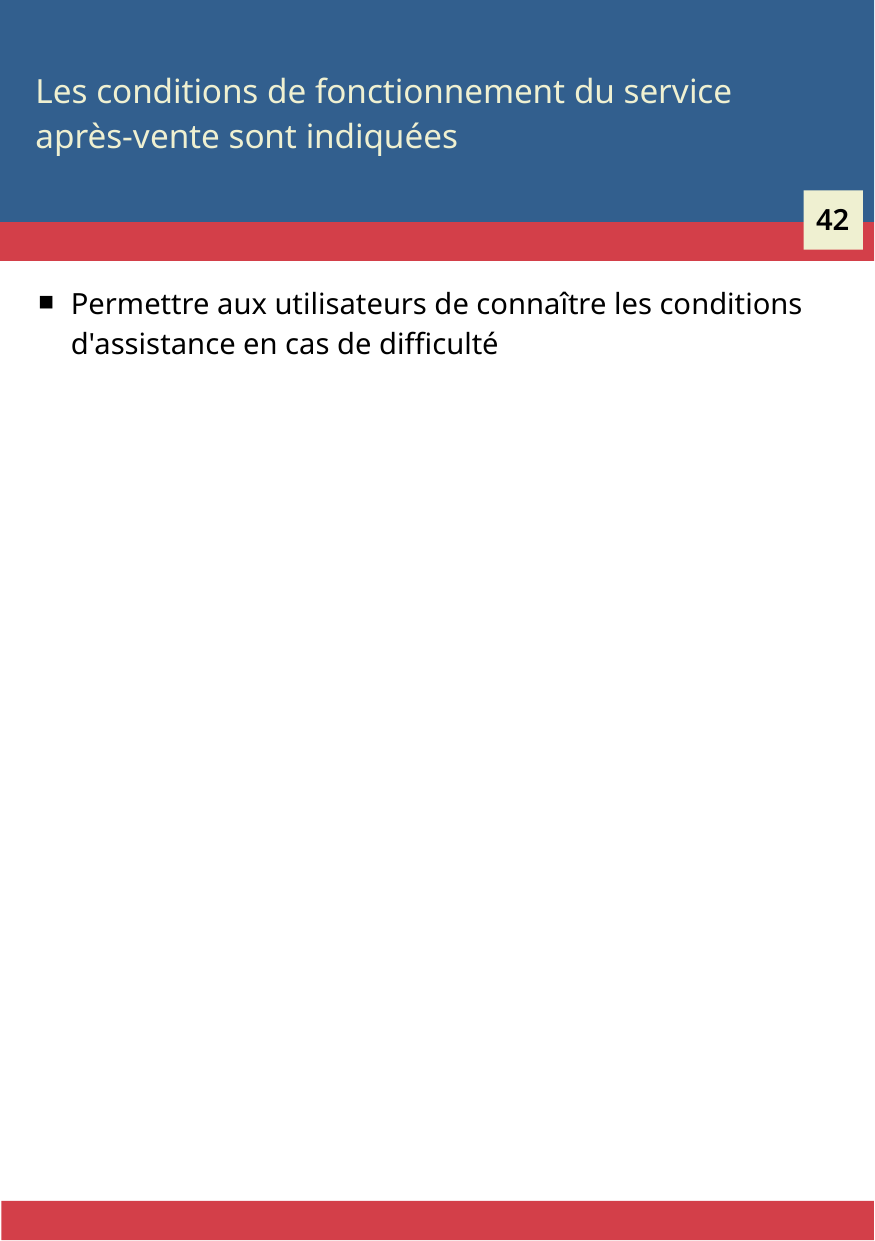

# Les conditions de fonctionnement du service après-vente sont indiquées
42
Permettre aux utilisateurs de connaître les conditions d'assistance en cas de difficulté